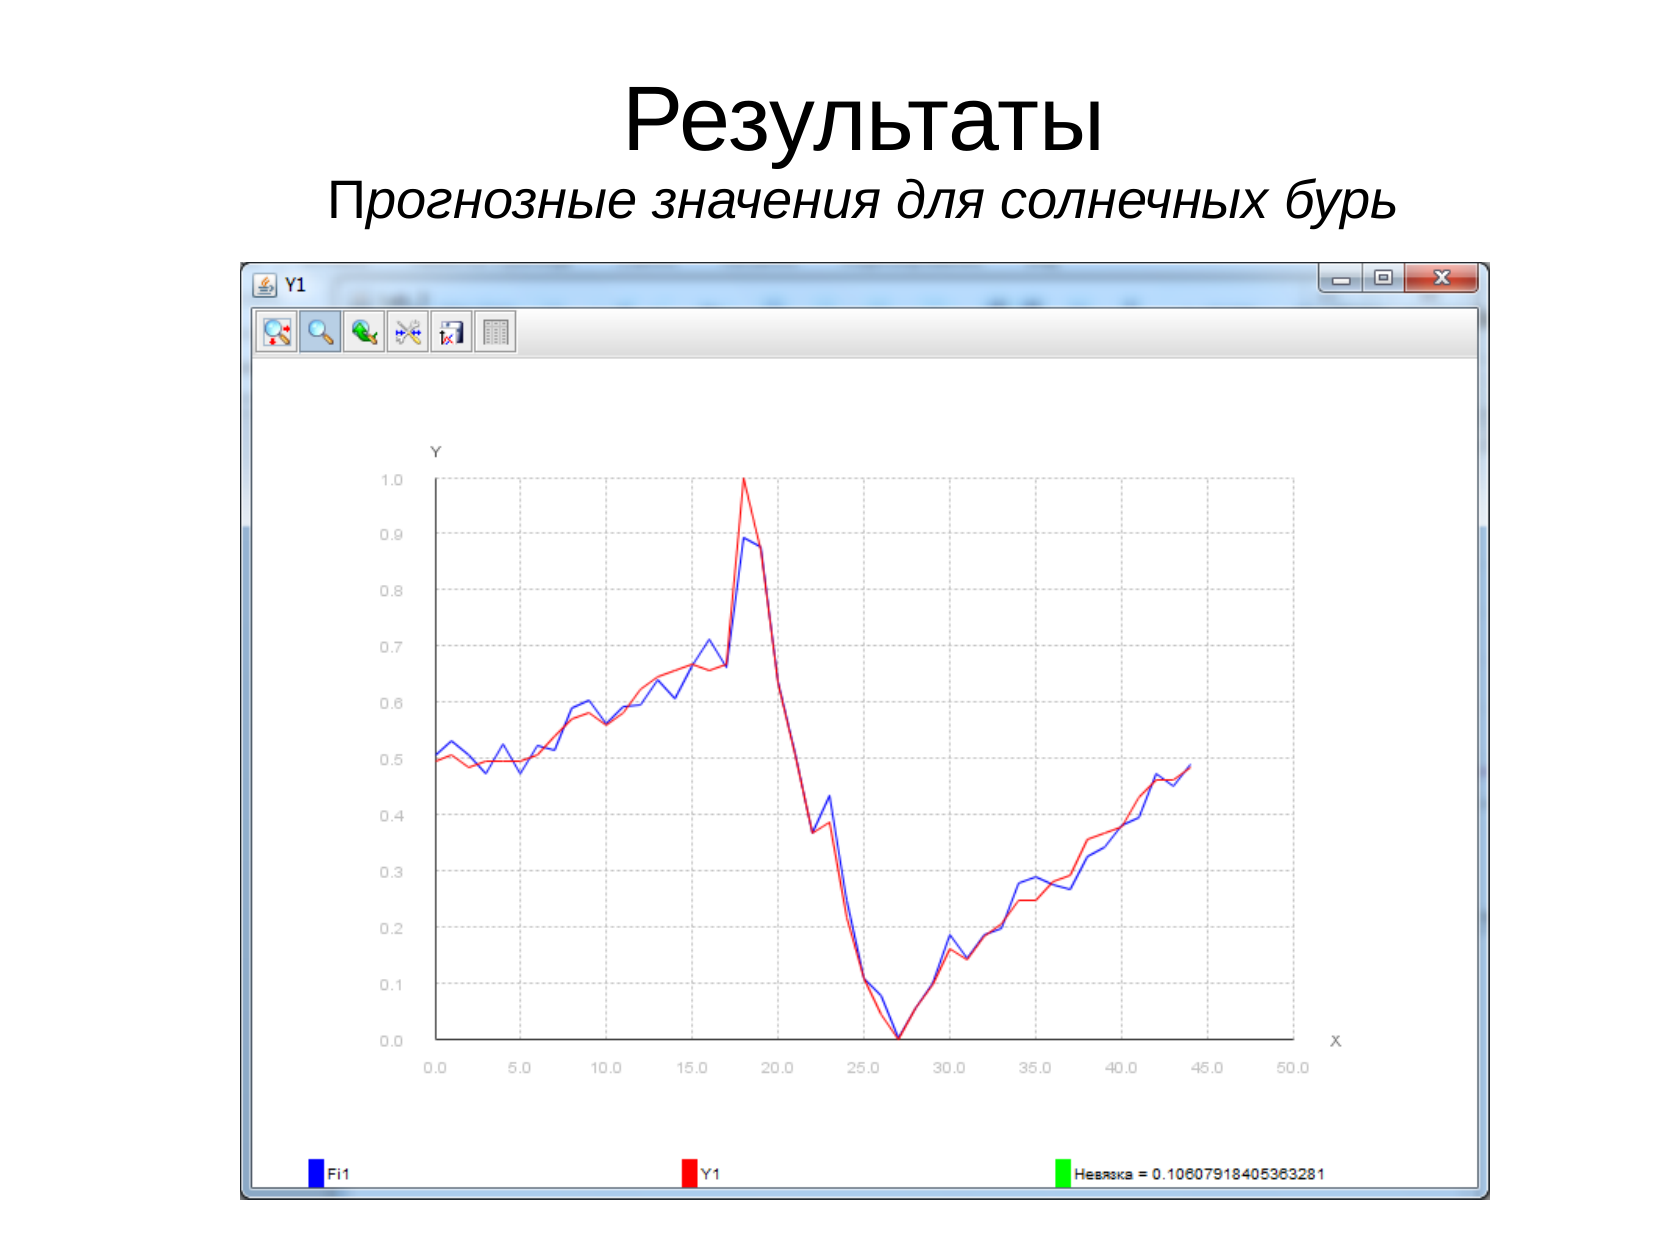

# Результаты Прогнозные значения для солнечных бурь